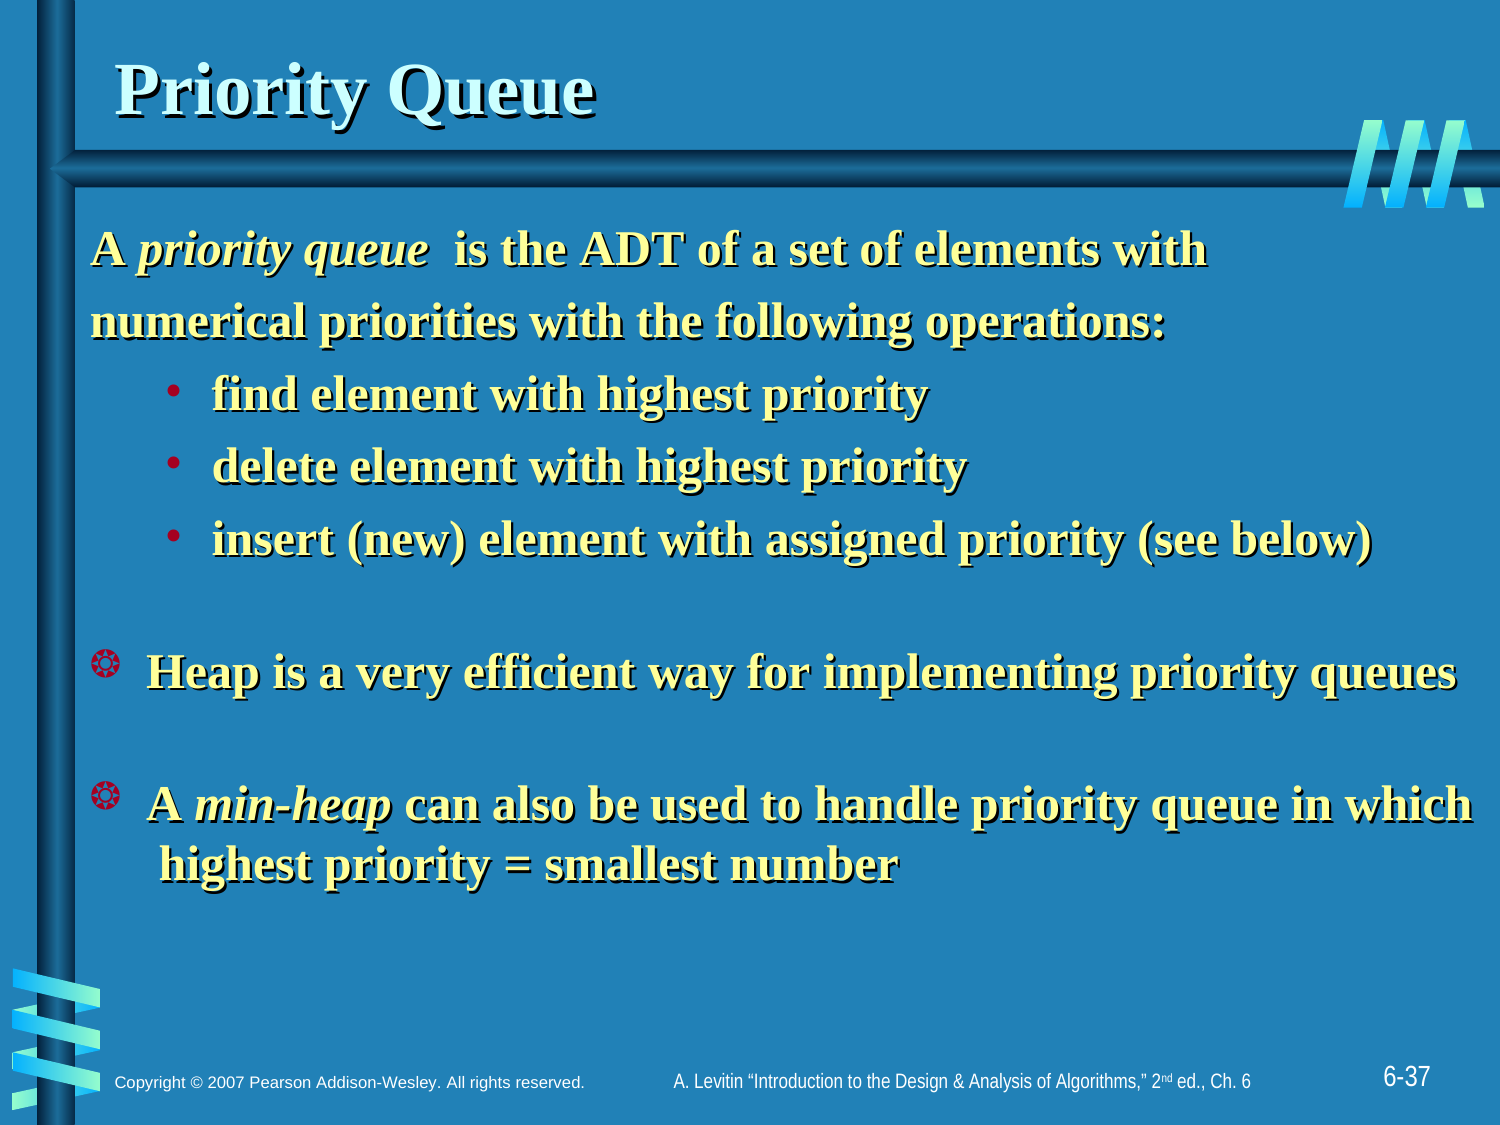

Priority Queue
# A priority queue is the ADT of a set of elements with
numerical priorities with the following operations:
find element with highest priority
delete element with highest priority
insert (new) element with assigned priority (see below)
Heap is a very efficient way for implementing priority queues
A min-heap can also be used to handle priority queue in which
 highest priority = smallest number